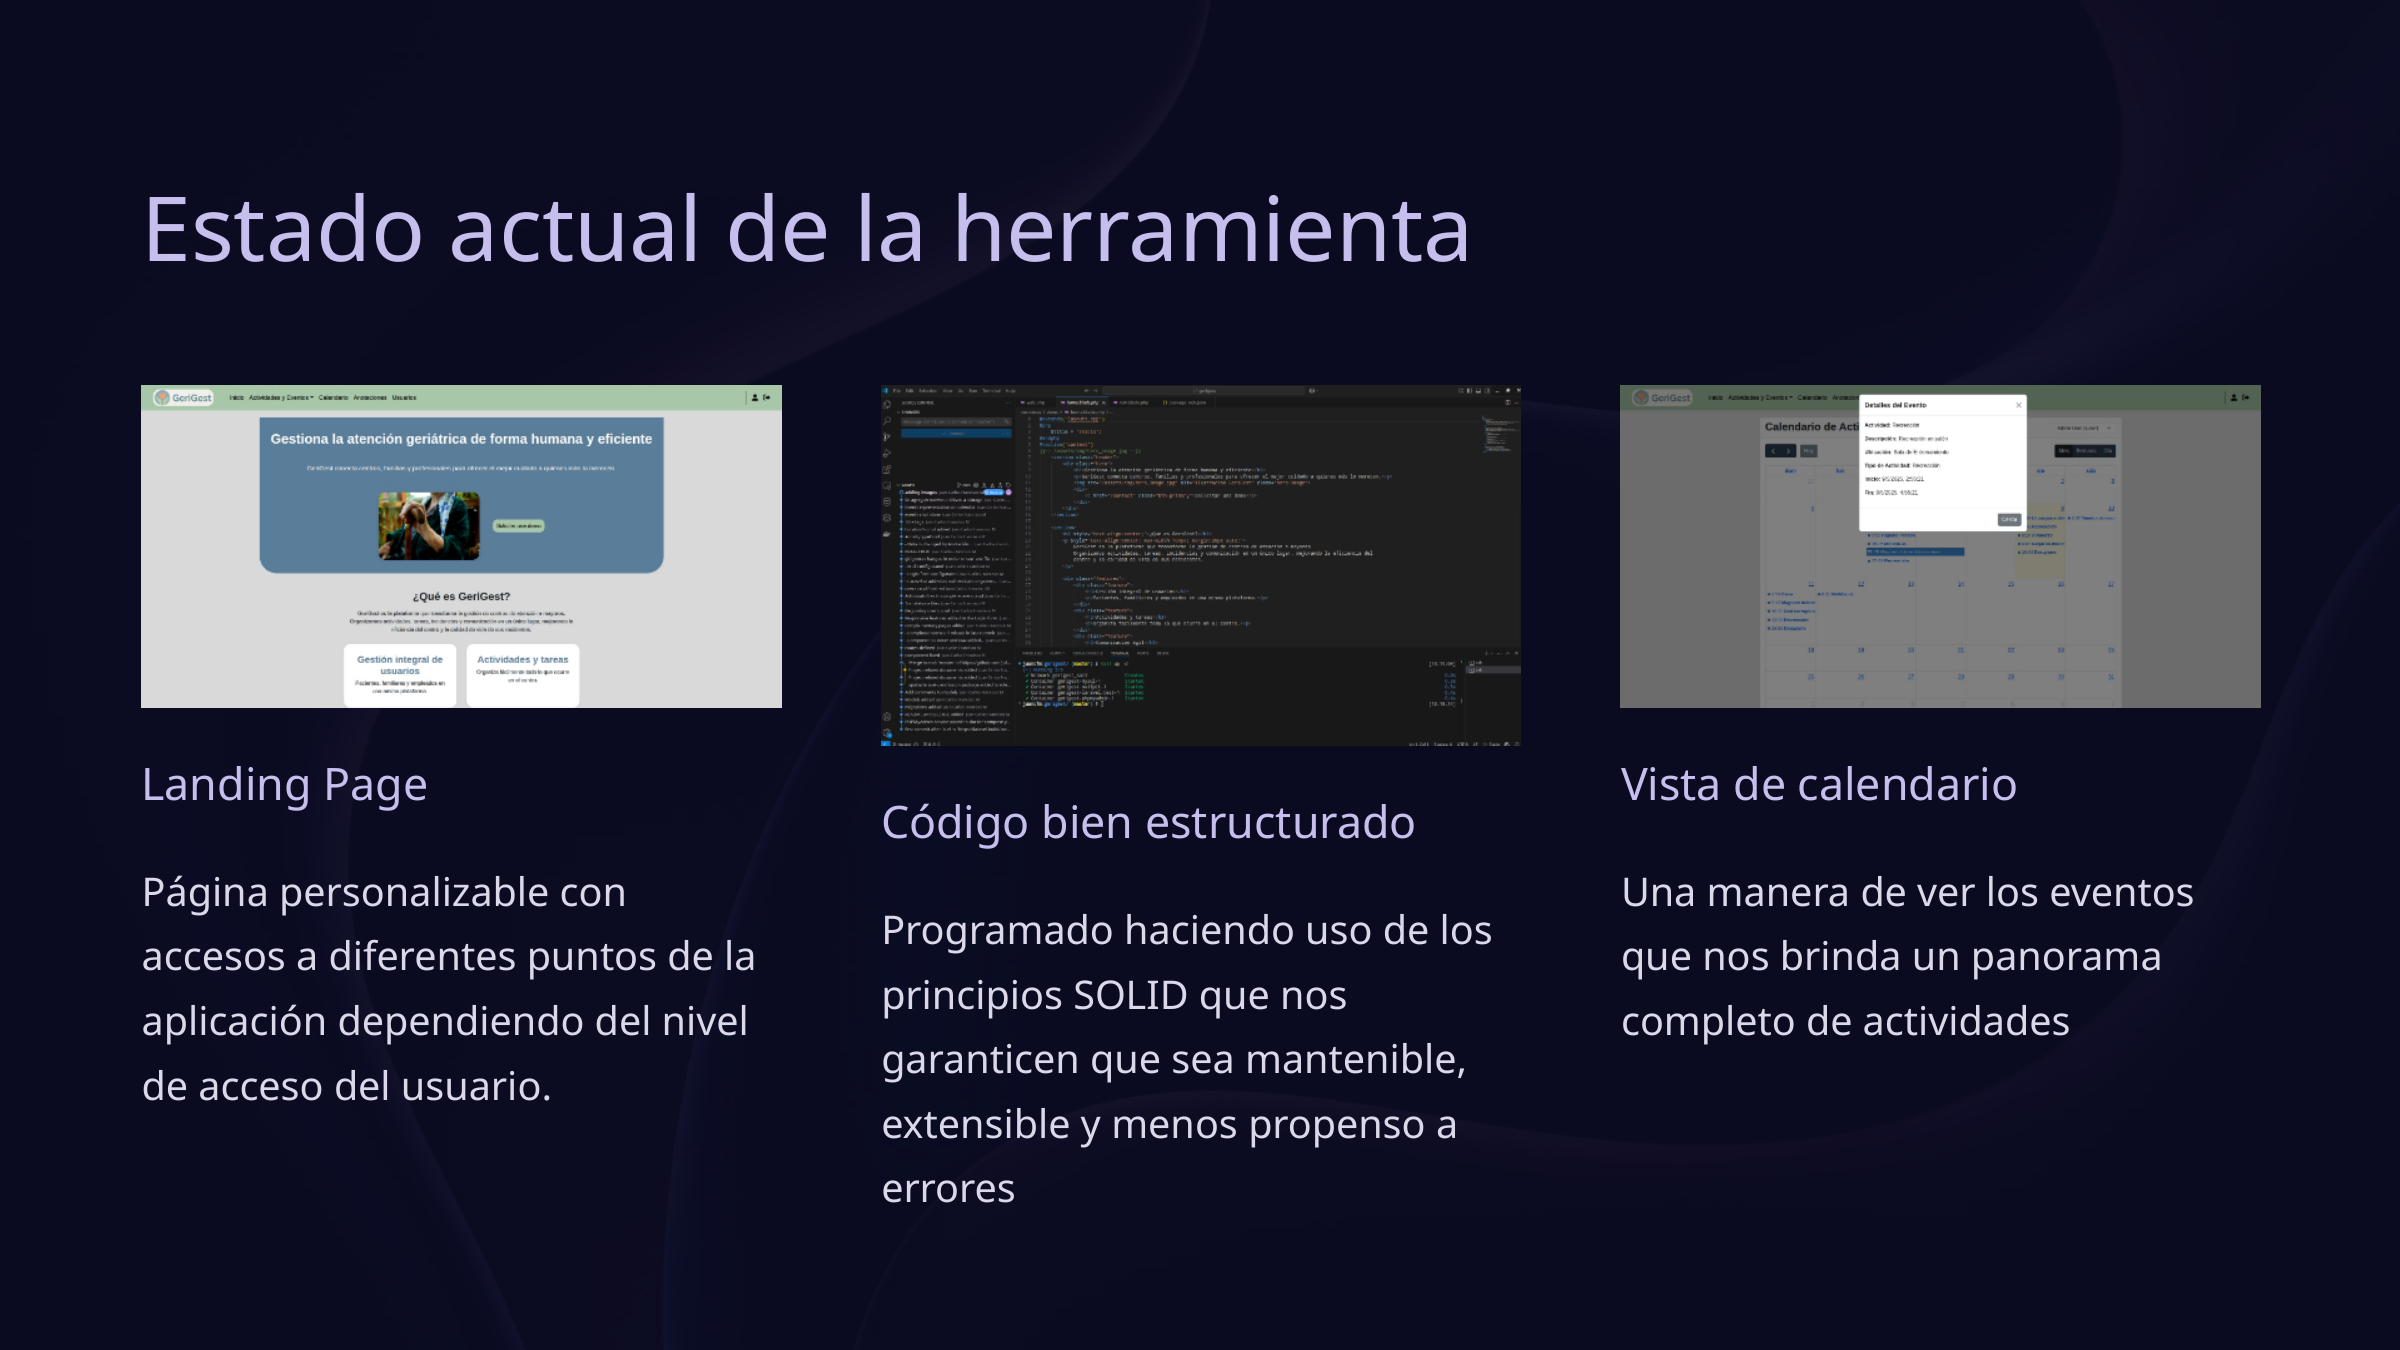

Estado actual de la herramienta
Landing Page
Vista de calendario
Código bien estructurado
Página personalizable con accesos a diferentes puntos de la aplicación dependiendo del nivel de acceso del usuario.
Una manera de ver los eventos que nos brinda un panorama completo de actividades
Programado haciendo uso de los principios SOLID que nos garanticen que sea mantenible, extensible y menos propenso a errores